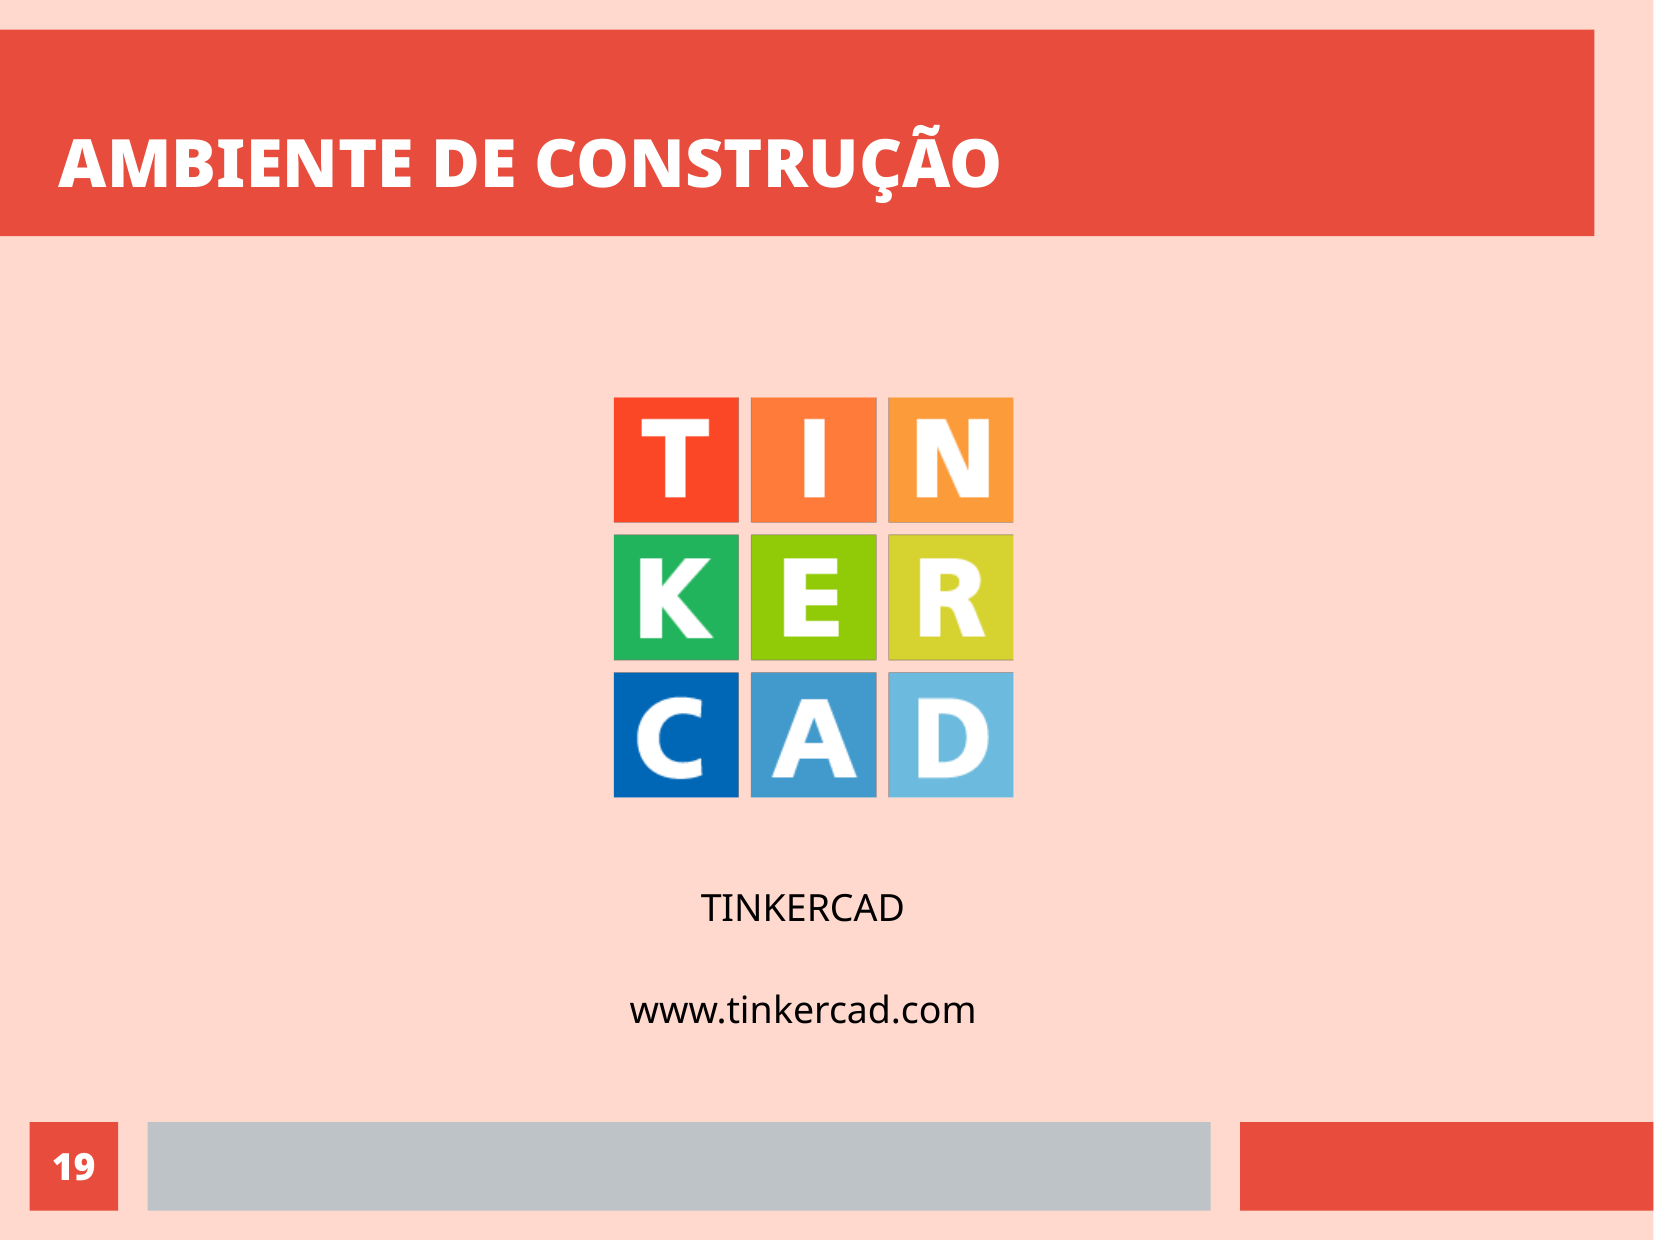

# AMBIENTE DE CONSTRUÇÃO
TINKERCAD
www.tinkercad.com
19